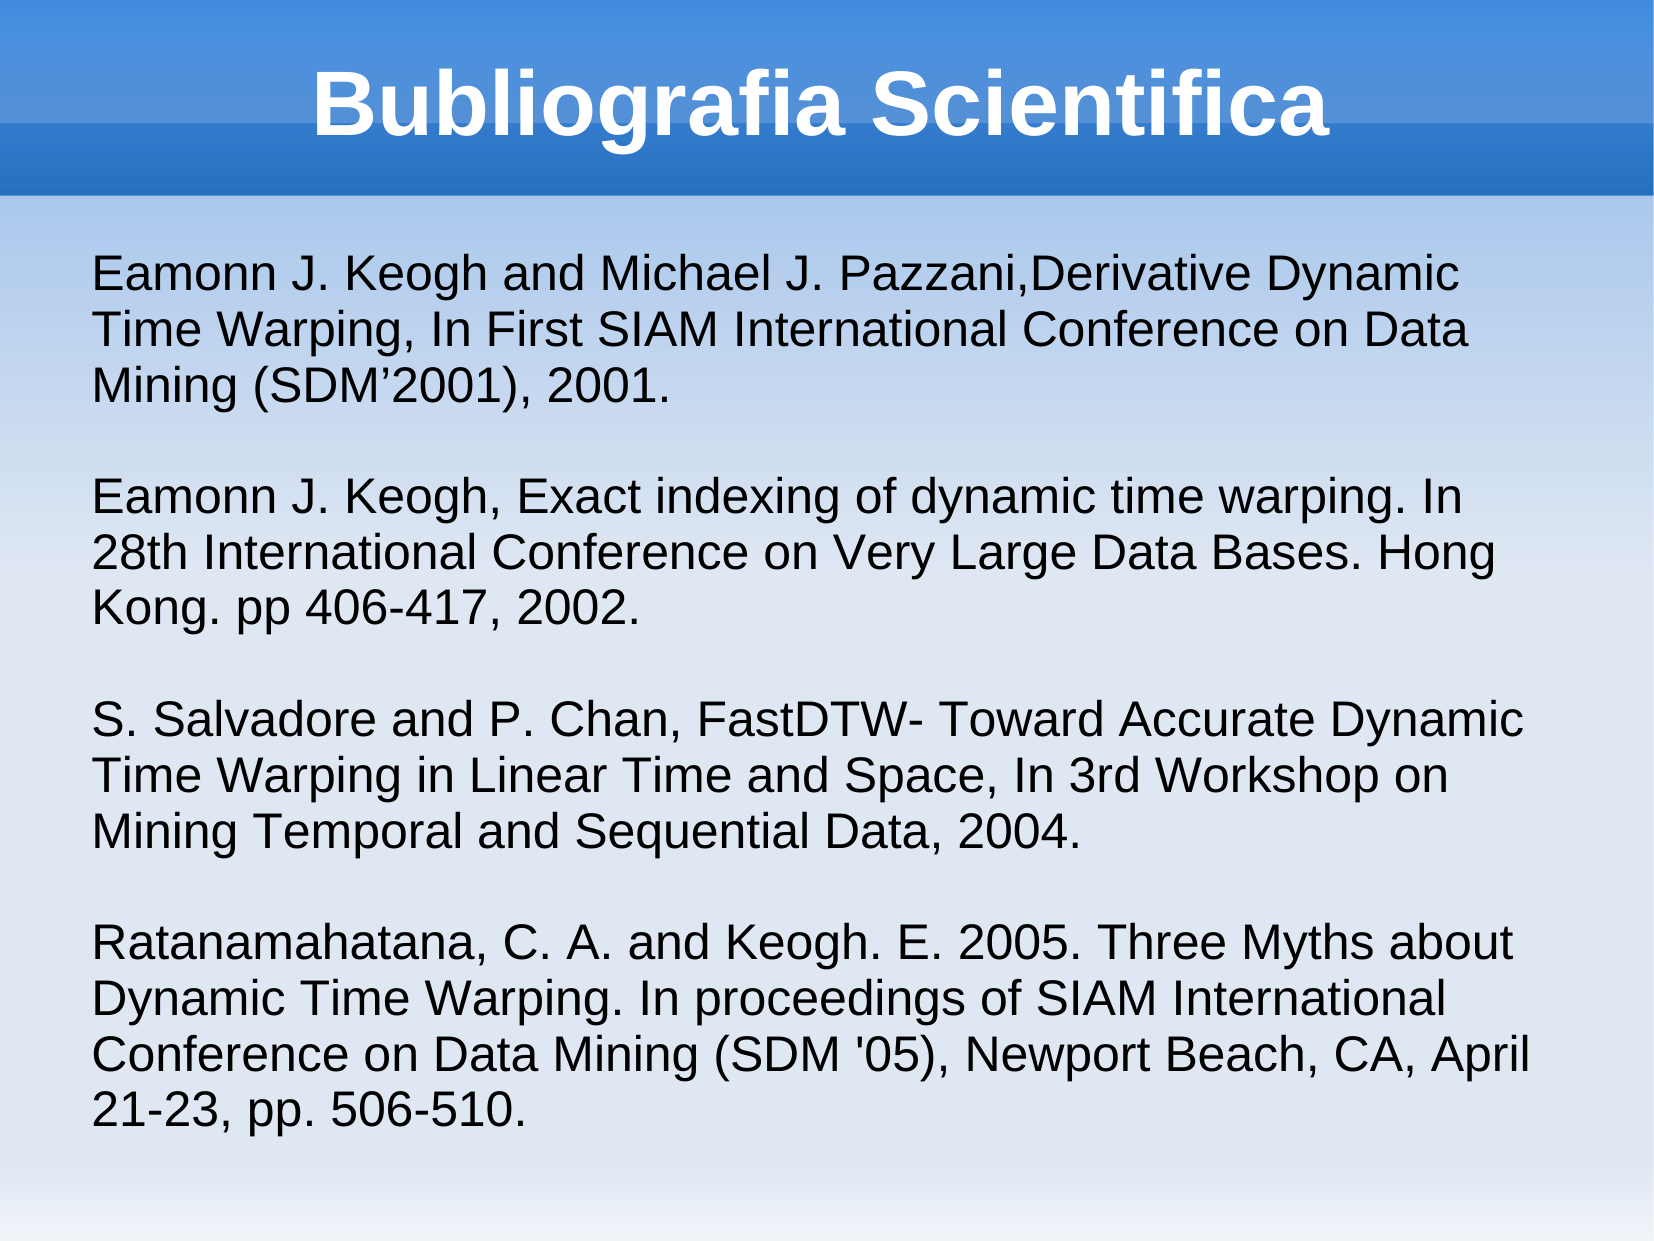

# Bubliografia Scientifica
Eamonn J. Keogh and Michael J. Pazzani,Derivative Dynamic Time Warping, In First SIAM International Conference on Data Mining (SDM’2001), 2001.
Eamonn J. Keogh, Exact indexing of dynamic time warping. In 28th International Conference on Very Large Data Bases. Hong Kong. pp 406-417, 2002.
S. Salvadore and P. Chan, FastDTW- Toward Accurate Dynamic Time Warping in Linear Time and Space, In 3rd Workshop on Mining Temporal and Sequential Data, 2004.
Ratanamahatana, C. A. and Keogh. E. 2005. Three Myths about Dynamic Time Warping. In proceedings of SIAM International Conference on Data Mining (SDM '05), Newport Beach, CA, April 21-23, pp. 506-510.